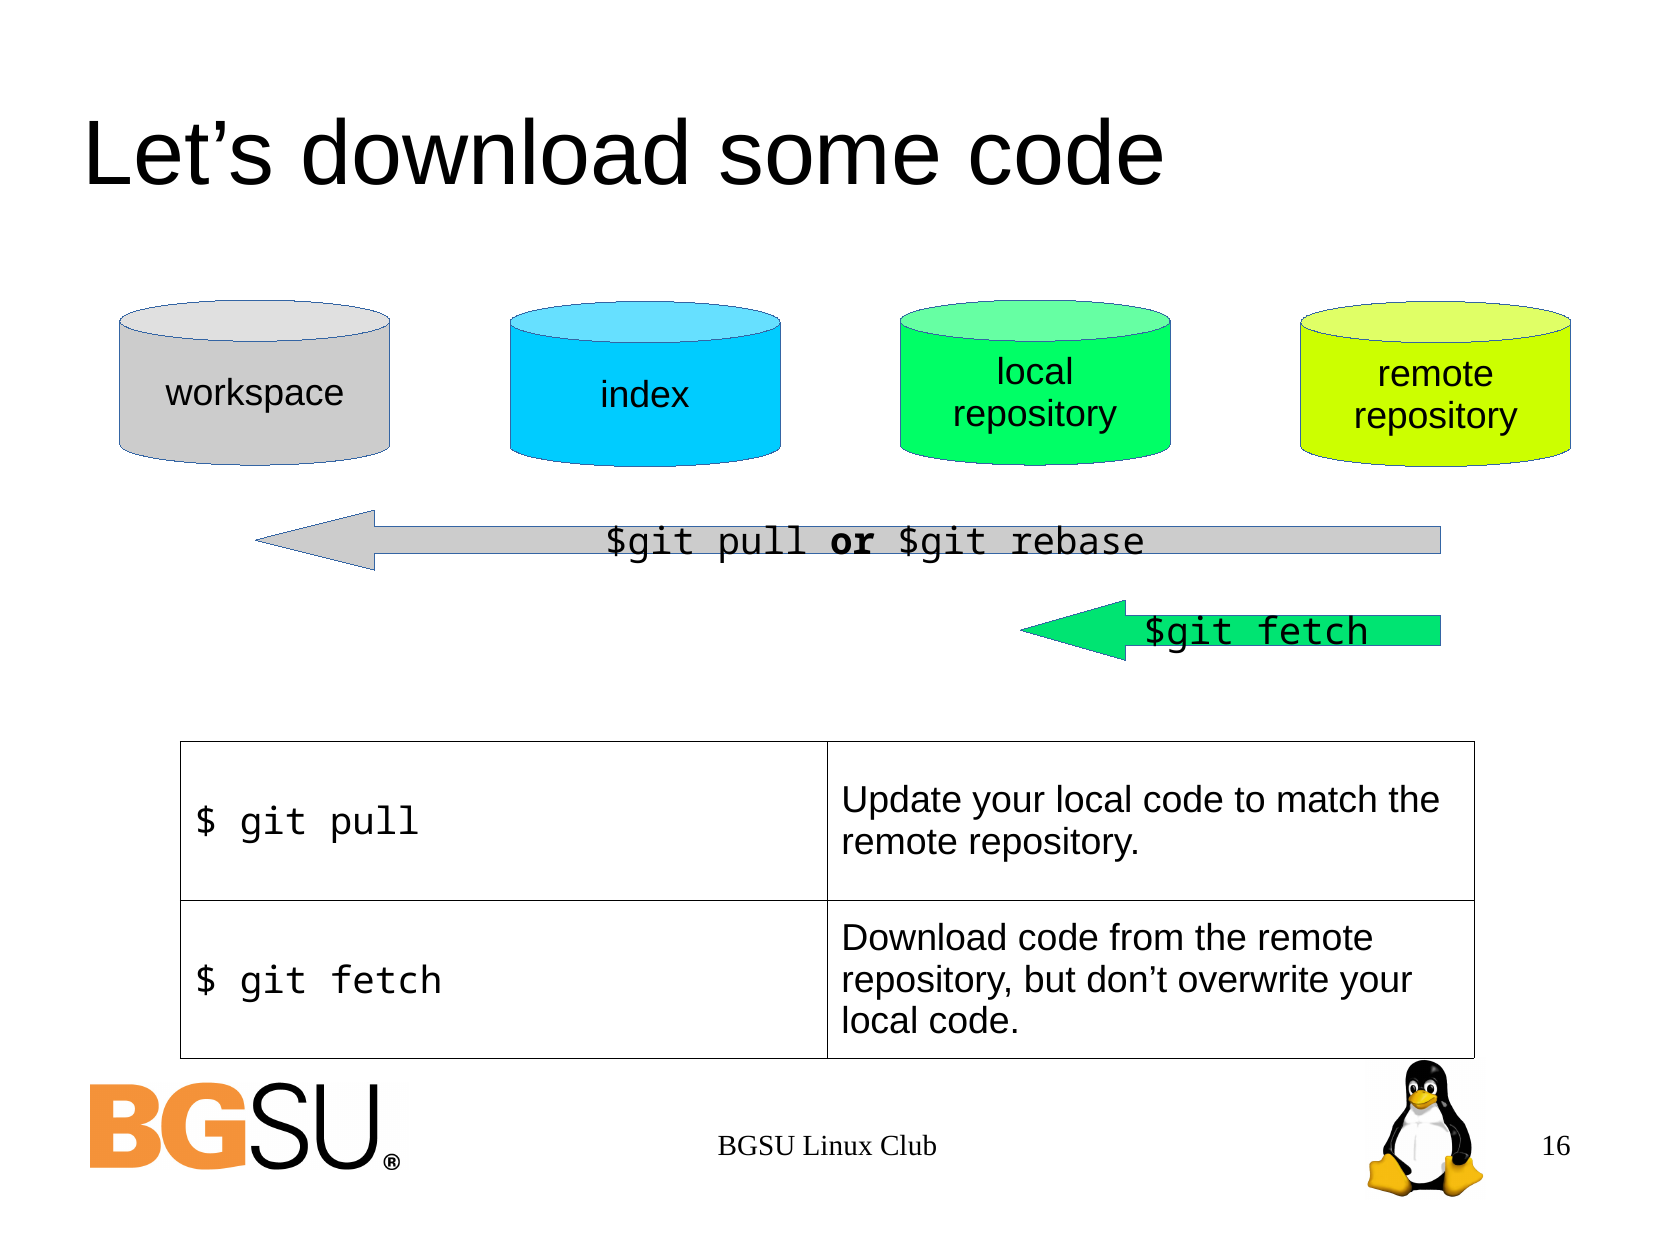

# Let’s download some code
local
repository
workspace
index
remote
repository
$git pull or $git rebase
$git fetch
| $ git pull | Update your local code to match the remote repository. |
| --- | --- |
| $ git fetch | Download code from the remote repository, but don’t overwrite your local code. |
BGSU Linux Club
16